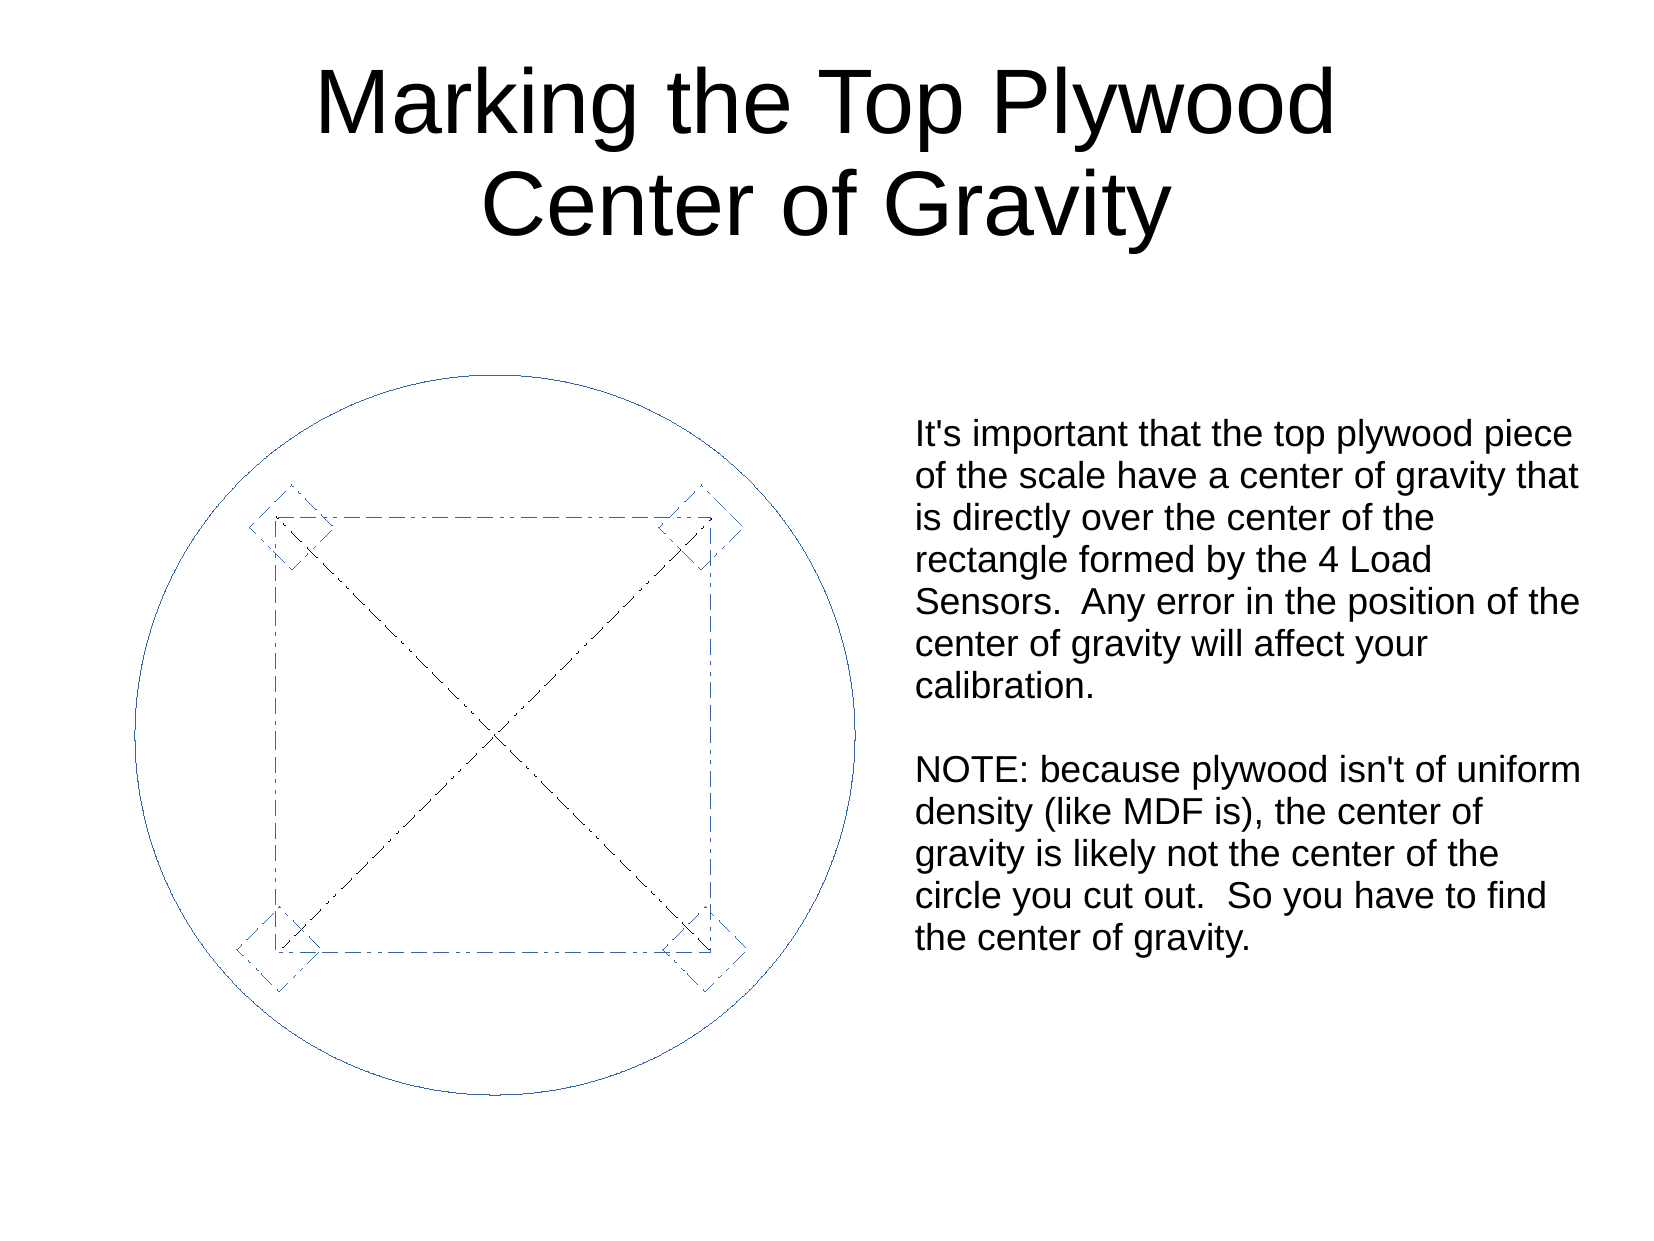

# Marking the Top Plywood Center of Gravity
It's important that the top plywood piece of the scale have a center of gravity that is directly over the center of the rectangle formed by the 4 Load Sensors. Any error in the position of the center of gravity will affect your calibration.
NOTE: because plywood isn't of uniform density (like MDF is), the center of gravity is likely not the center of the circle you cut out. So you have to find the center of gravity.